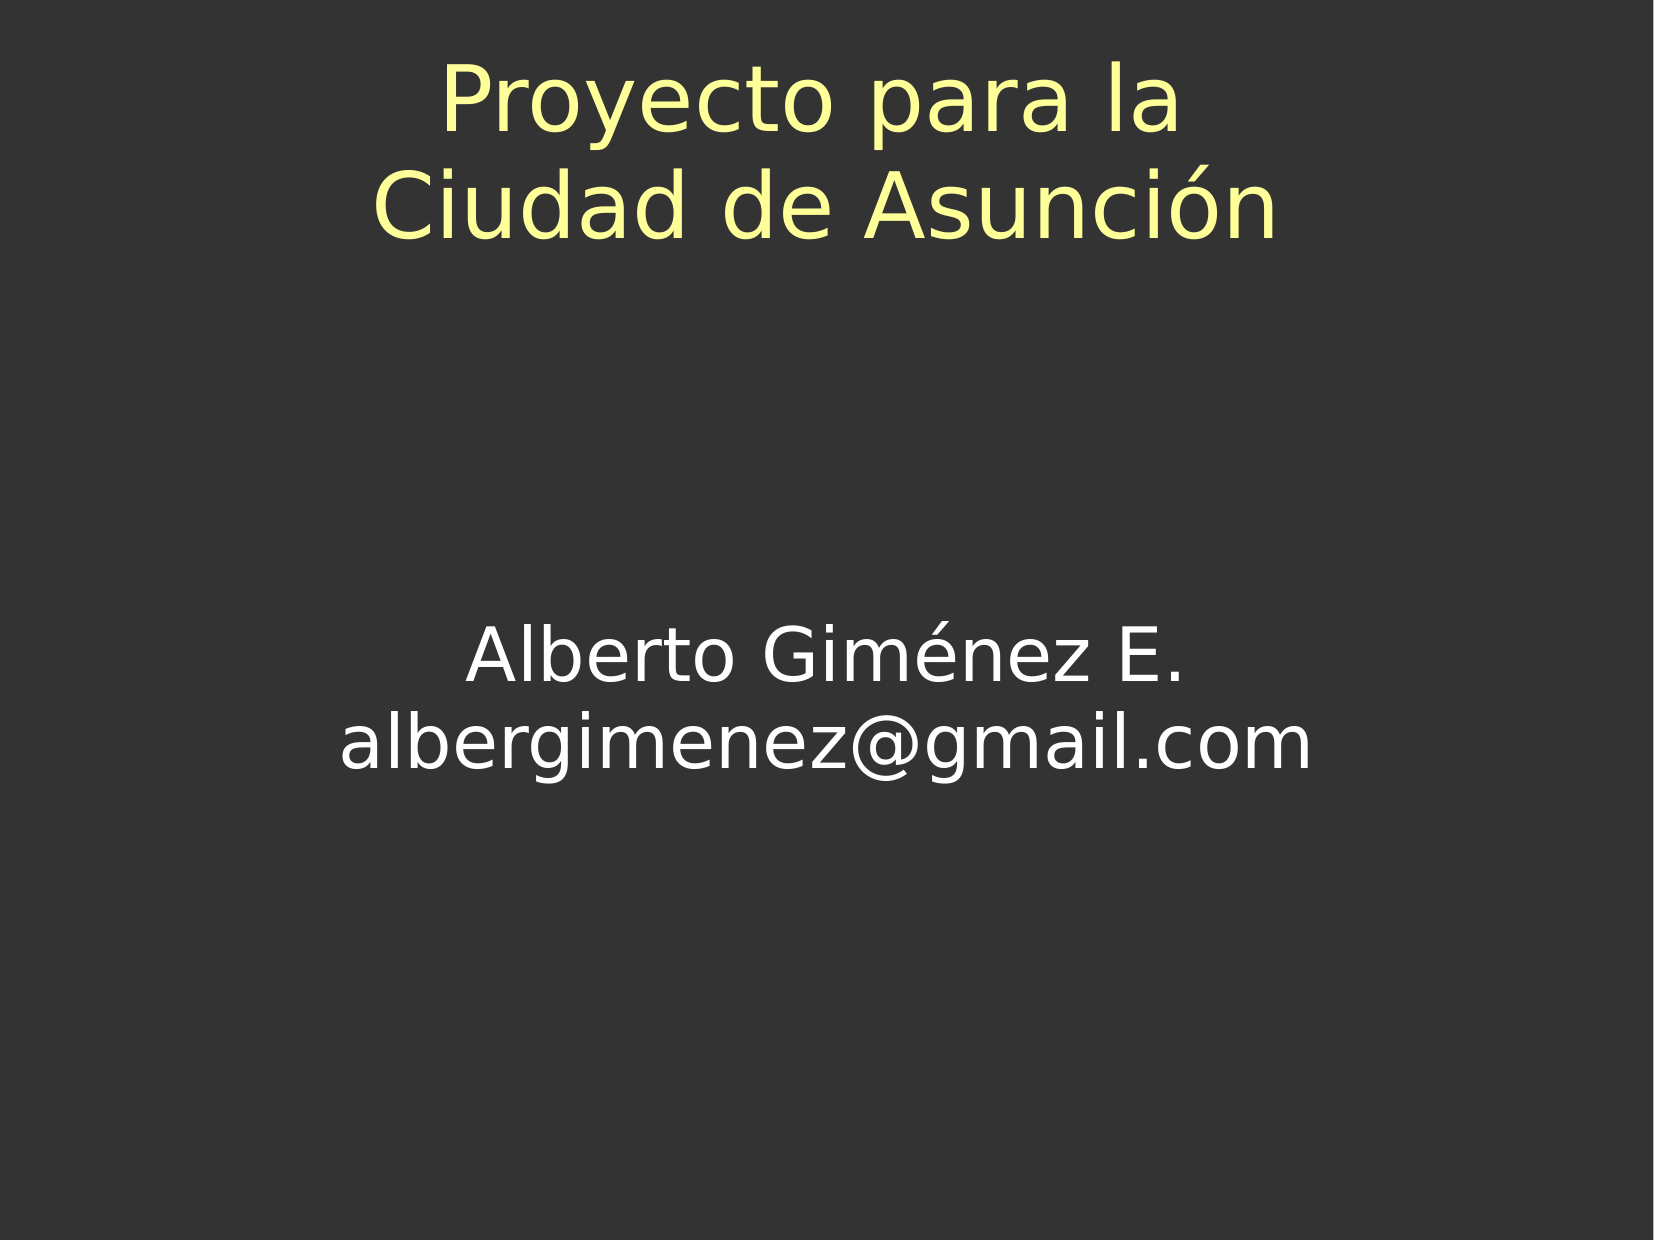

# Proyecto para la Ciudad de Asunción
Alberto Giménez E.
albergimenez@gmail.com